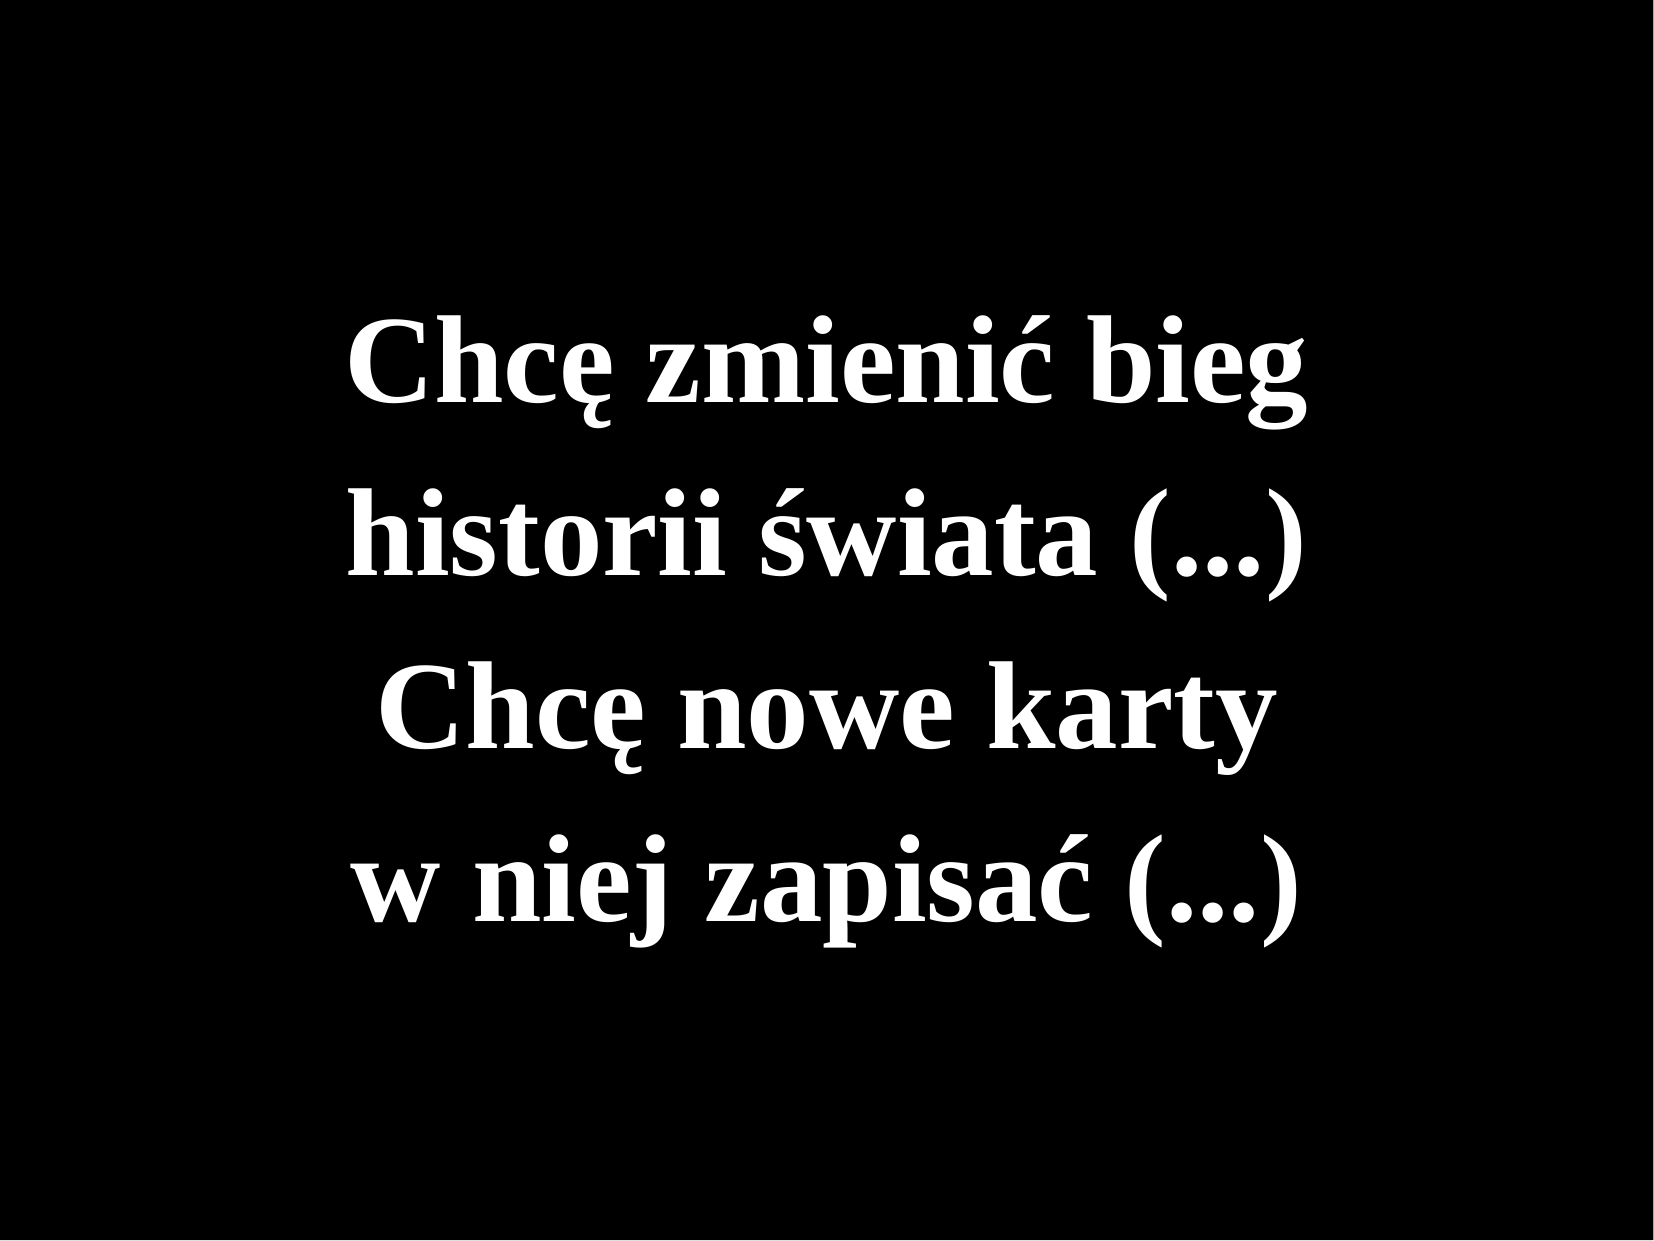

# Chcę zmienić bieg ppp historii świata (...) ppp Chcę nowe karty ppp w niej zapisać (...)